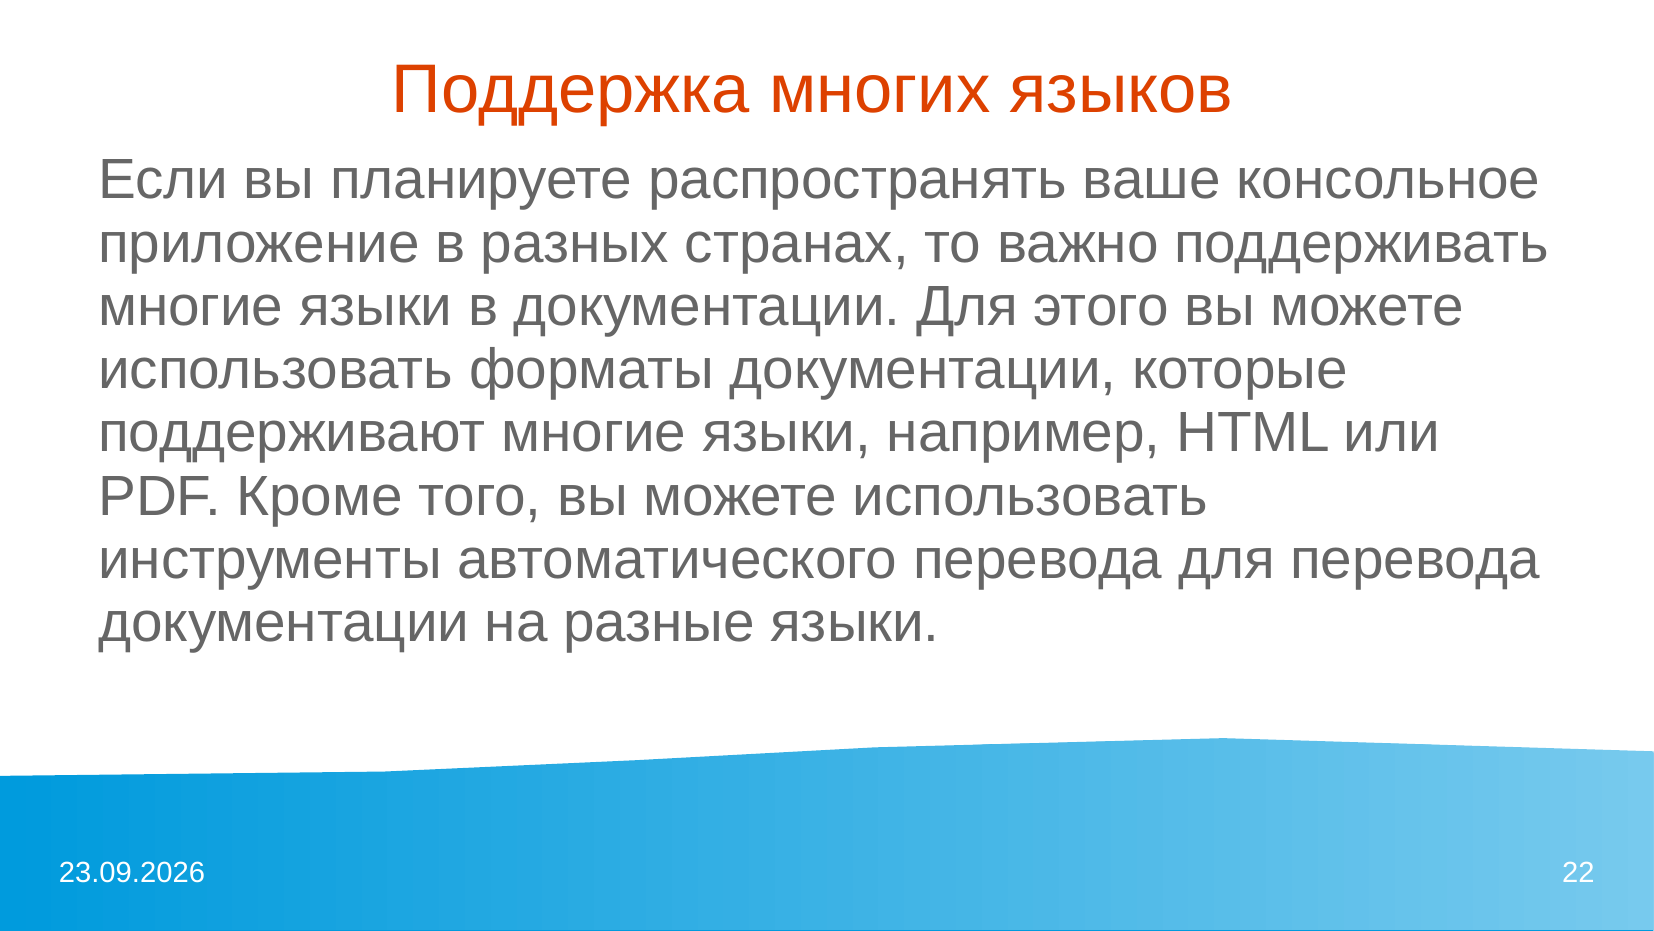

# Поддержка многих языков
Если вы планируете распространять ваше консольное приложение в разных странах, то важно поддерживать многие языки в документации. Для этого вы можете использовать форматы документации, которые поддерживают многие языки, например, HTML или PDF. Кроме того, вы можете использовать инструменты автоматического перевода для перевода документации на разные языки.